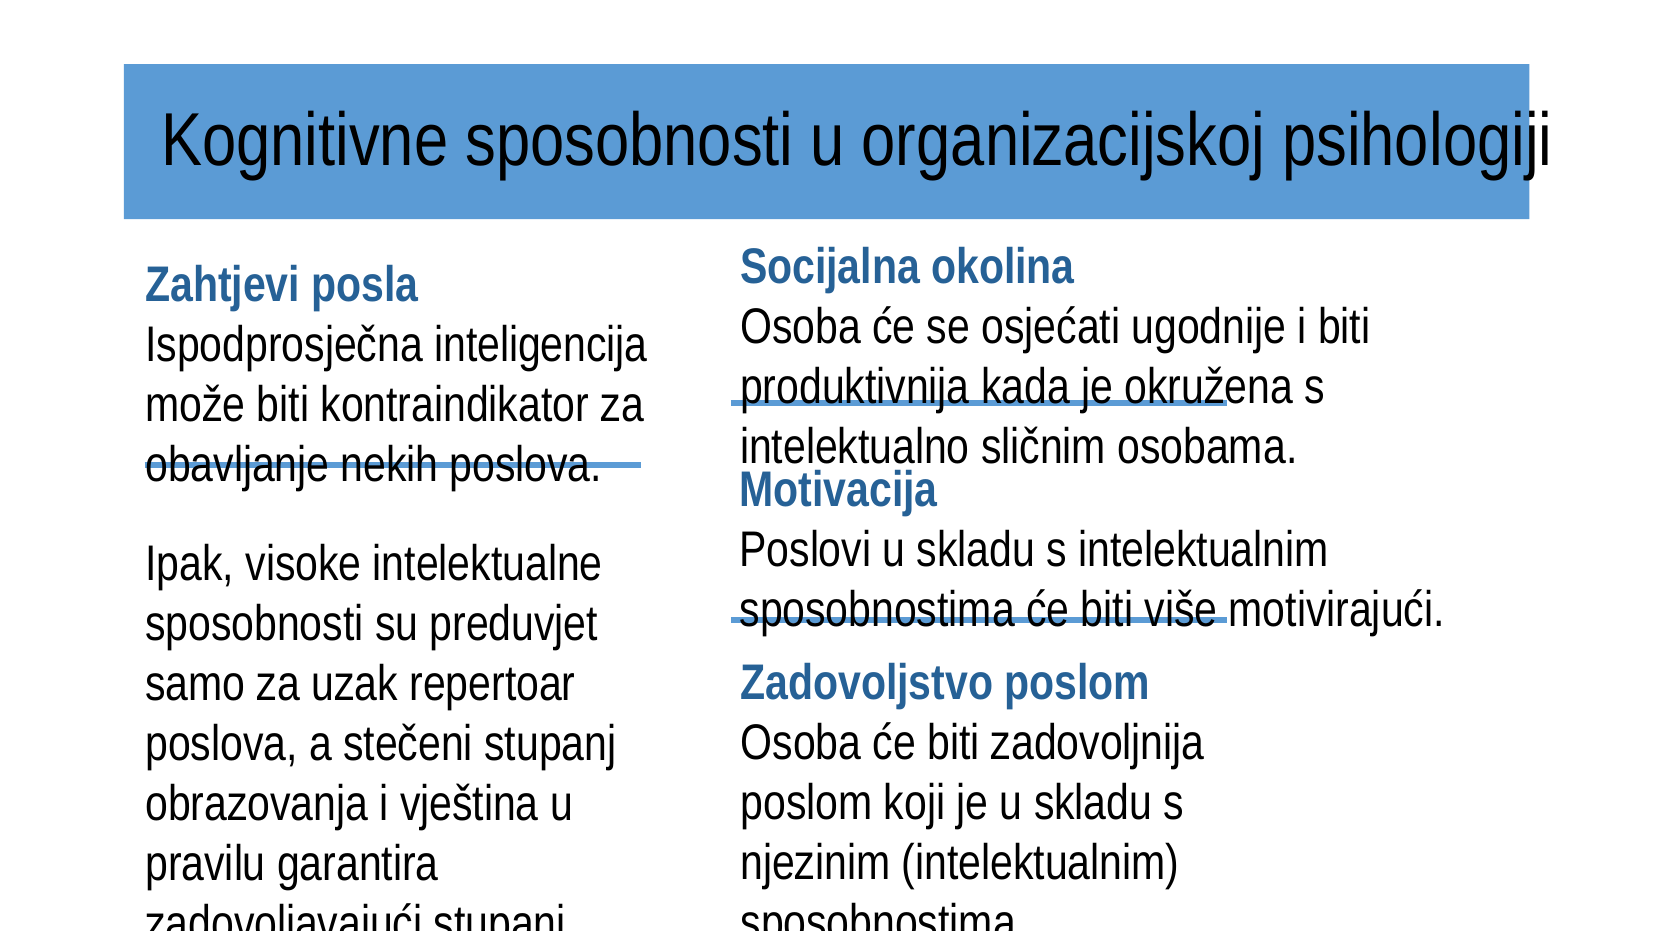

# Kognitivne sposobnosti u organizacijskoj psihologiji
Socijalna okolina
Osoba će se osjećati ugodnije i biti produktivnija kada je okružena s intelektualno sličnim osobama.
Zahtjevi posla
Ispodprosječna inteligencija može biti kontraindikator za obavljanje nekih poslova.
Motivacija
Poslovi u skladu s intelektualnim sposobnostima će biti više motivirajući.
Ipak, visoke intelektualne sposobnosti su preduvjet samo za uzak repertoar poslova, a stečeni stupanj obrazovanja i vještina u pravilu garantira zadovoljavajući stupanj inteligencije za takve poslove.
Zadovoljstvo poslom
Osoba će biti zadovoljnija poslom koji je u skladu s njezinim (intelektualnim) sposobnostima.